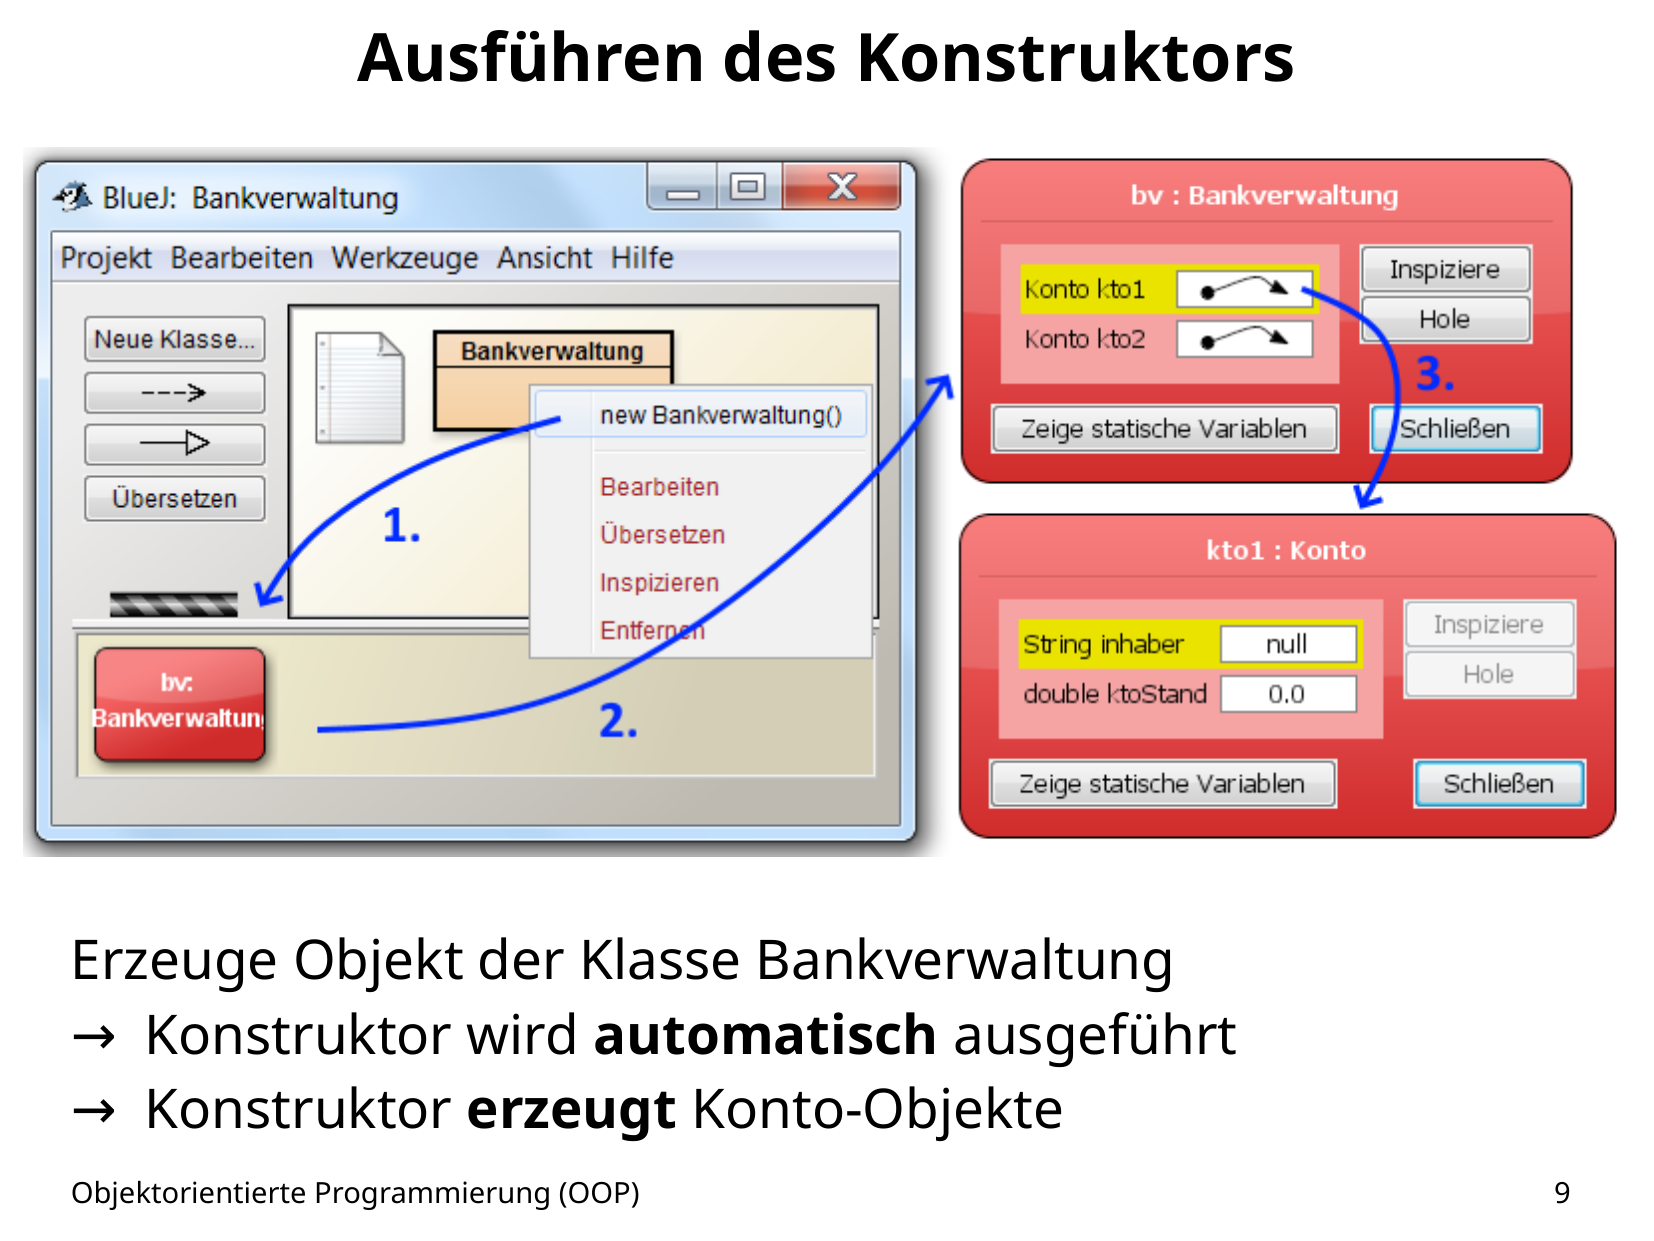

# Ausführen des Konstruktors
Erzeuge Objekt der Klasse Bankverwaltung
→ Konstruktor wird automatisch ausgeführt
→ Konstruktor erzeugt Konto-Objekte
Objektorientierte Programmierung (OOP)
9